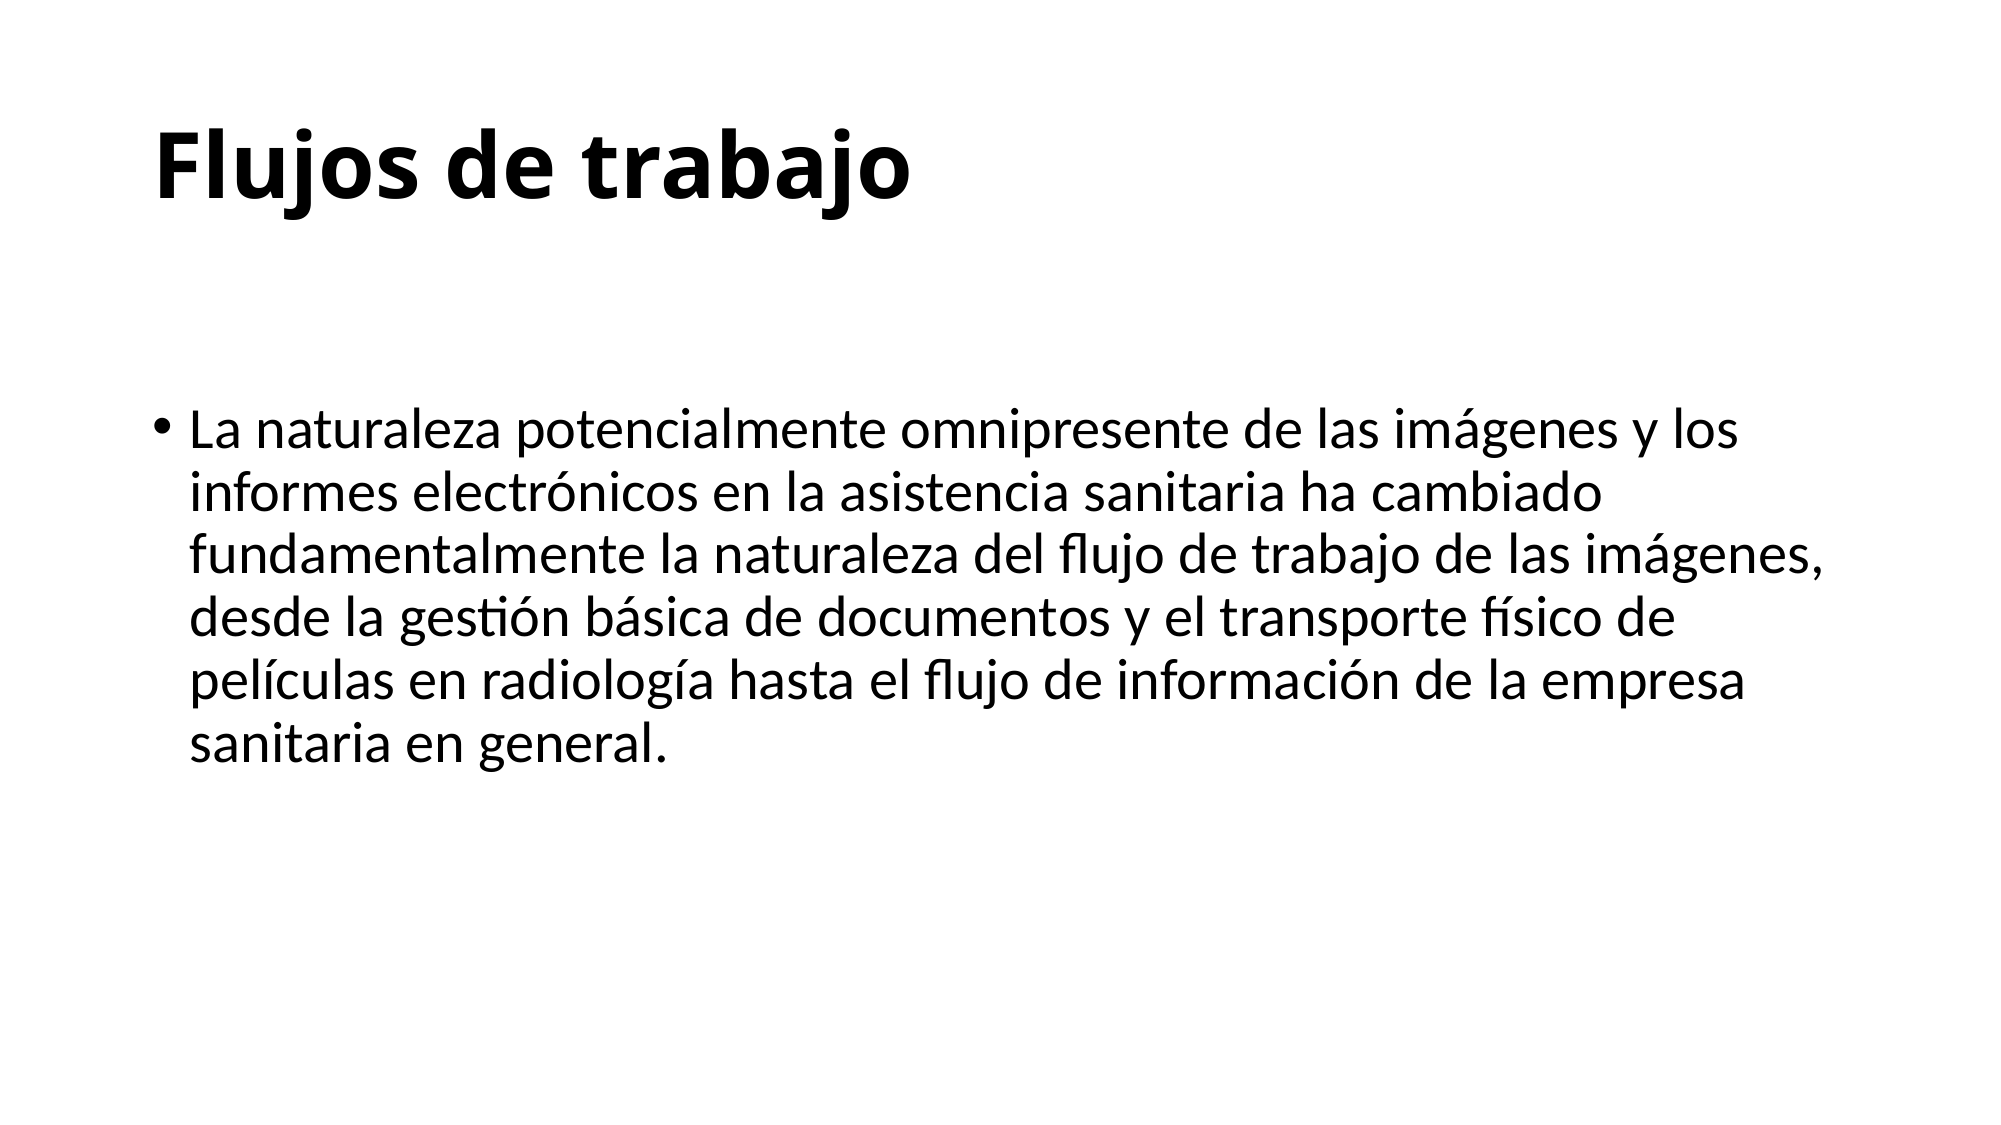

# Flujos de trabajo
La naturaleza potencialmente omnipresente de las imágenes y los informes electrónicos en la asistencia sanitaria ha cambiado fundamentalmente la naturaleza del flujo de trabajo de las imágenes, desde la gestión básica de documentos y el transporte físico de películas en radiología hasta el flujo de información de la empresa sanitaria en general.